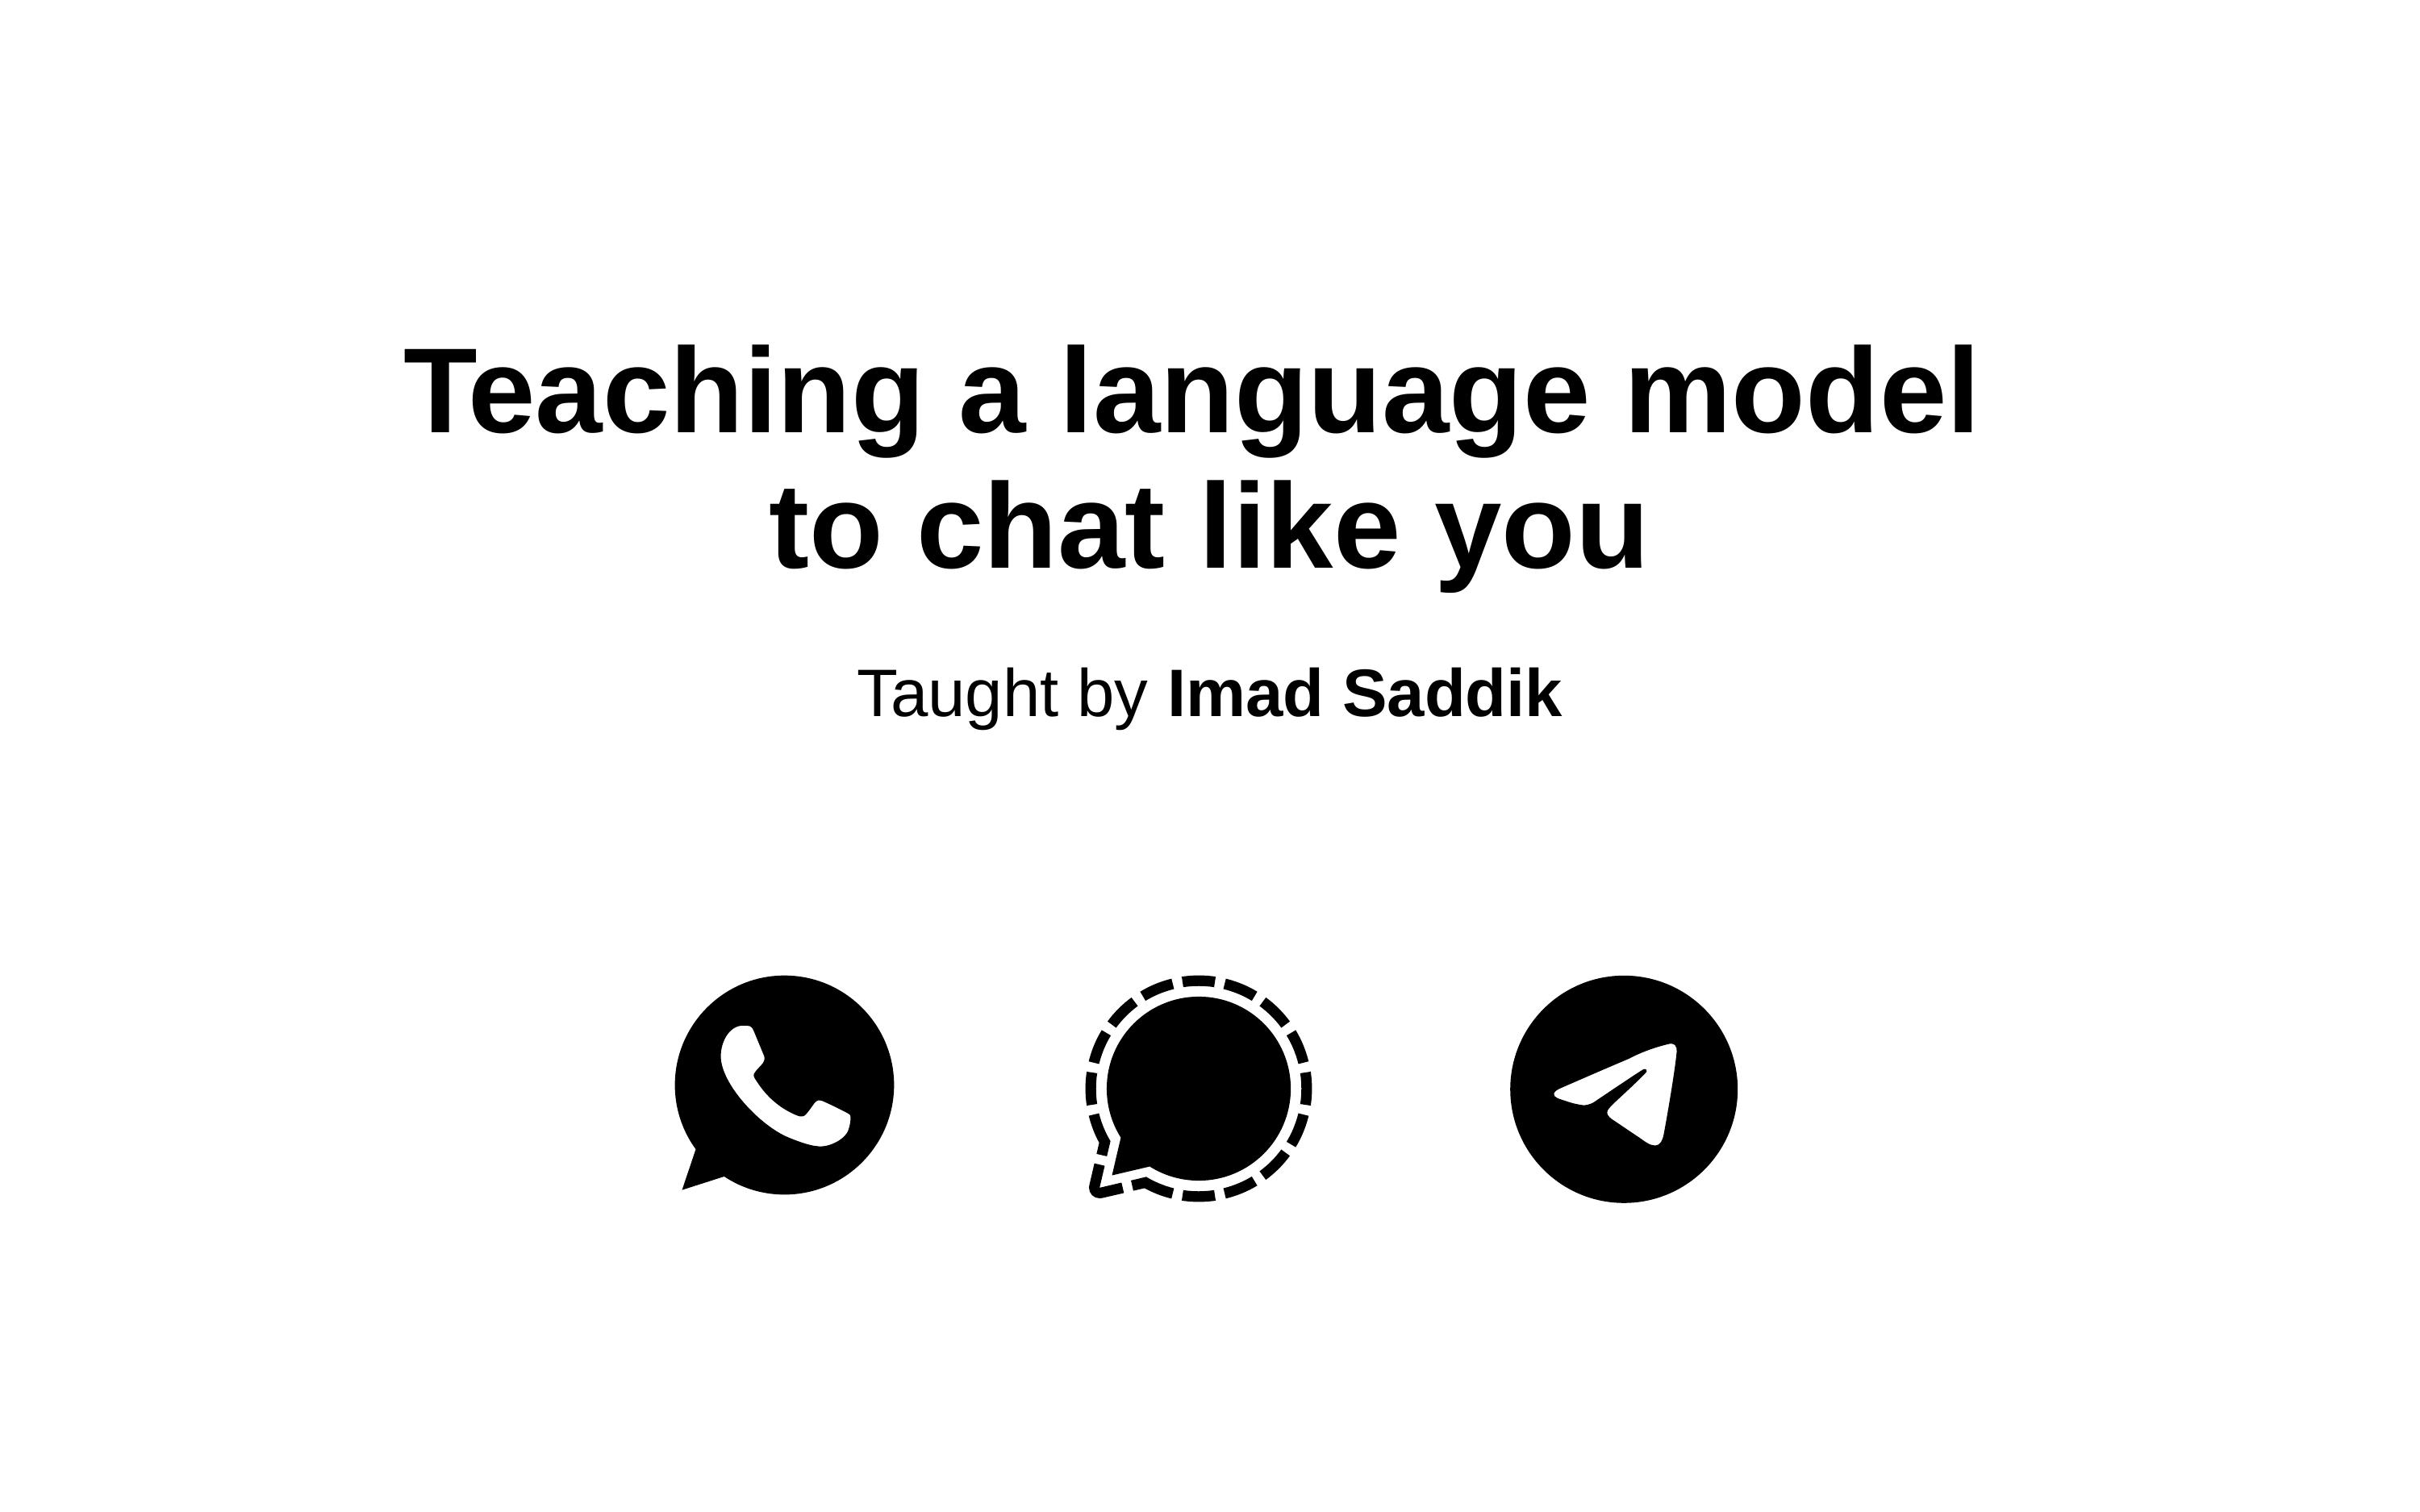

Teaching a language model to chat like you
Taught by Imad Saddik